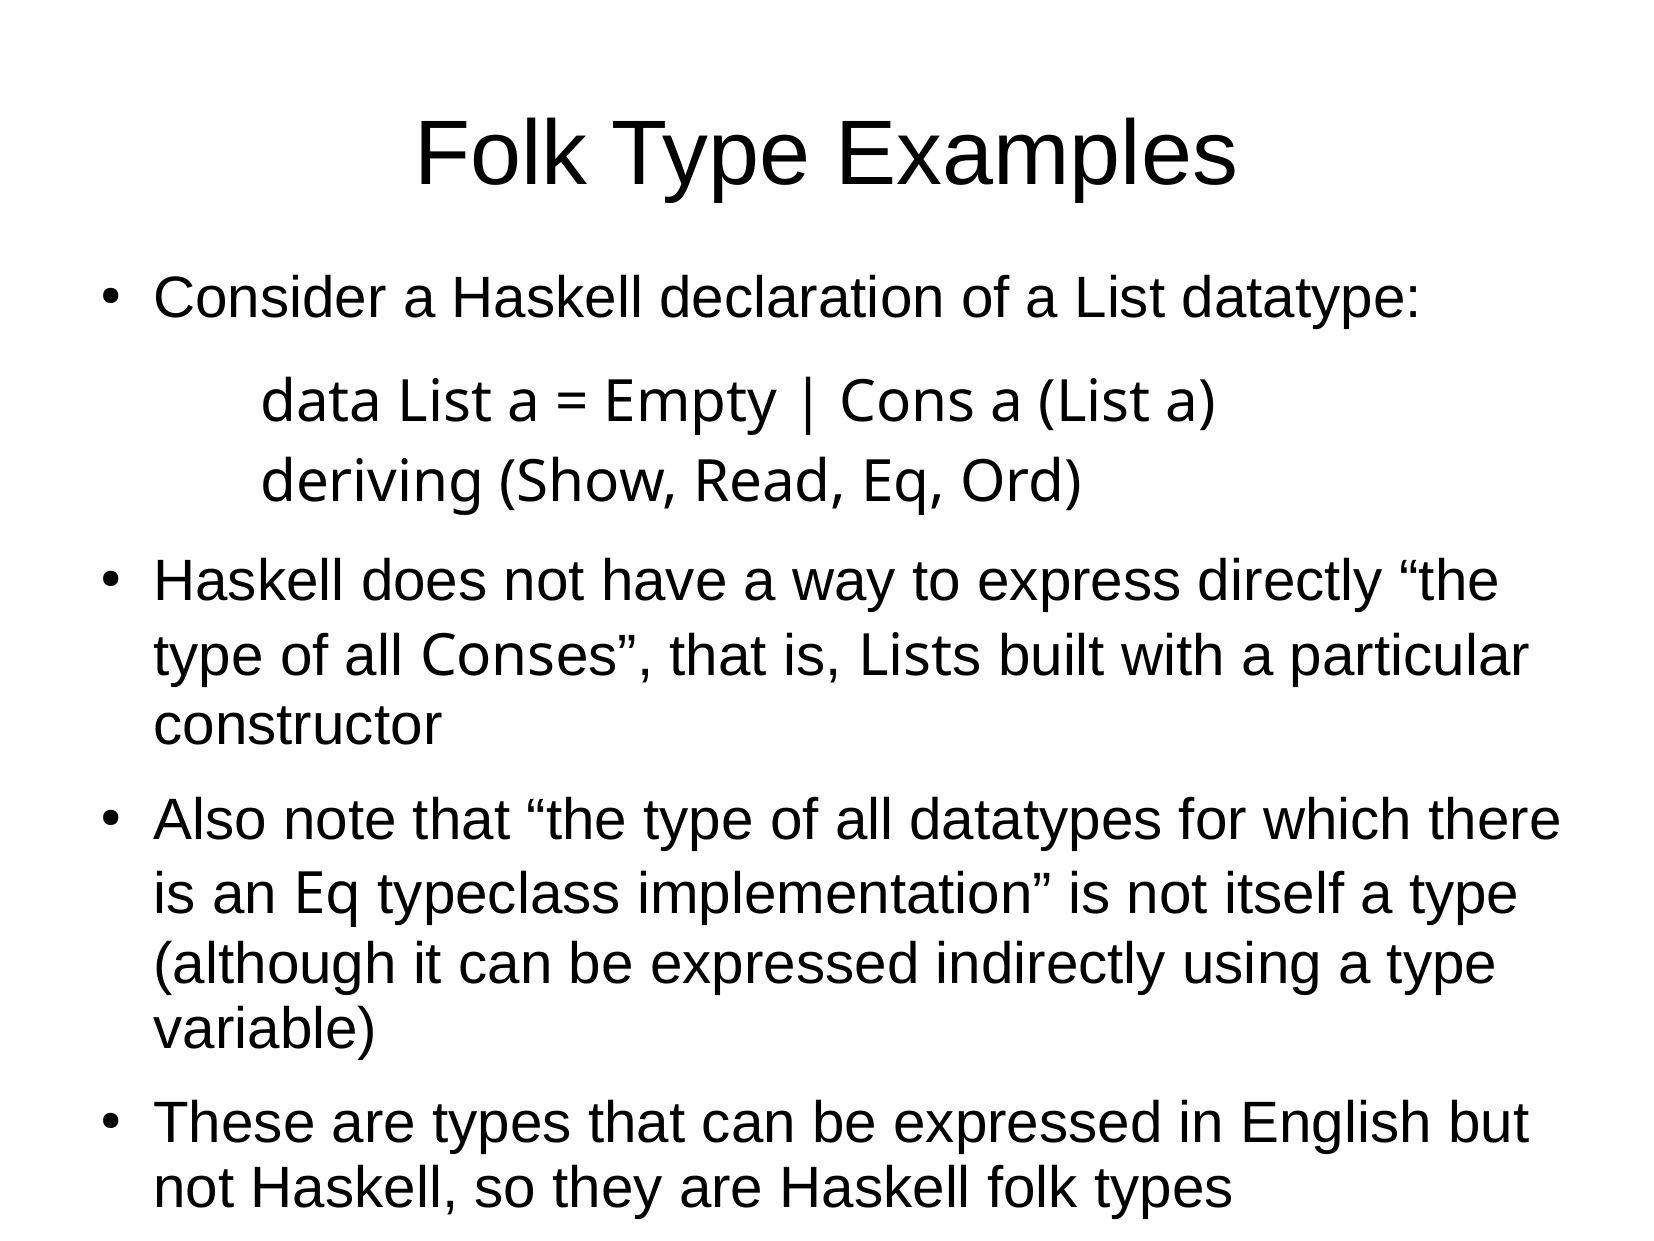

# Folk Type Examples
Consider a Haskell declaration of a List datatype:
 data List a = Empty | Cons a (List a)
 deriving (Show, Read, Eq, Ord)
Haskell does not have a way to express directly “the type of all Conses”, that is, Lists built with a particular constructor
Also note that “the type of all datatypes for which there is an Eq typeclass implementation” is not itself a type (although it can be expressed indirectly using a type variable)
These are types that can be expressed in English but not Haskell, so they are Haskell folk types